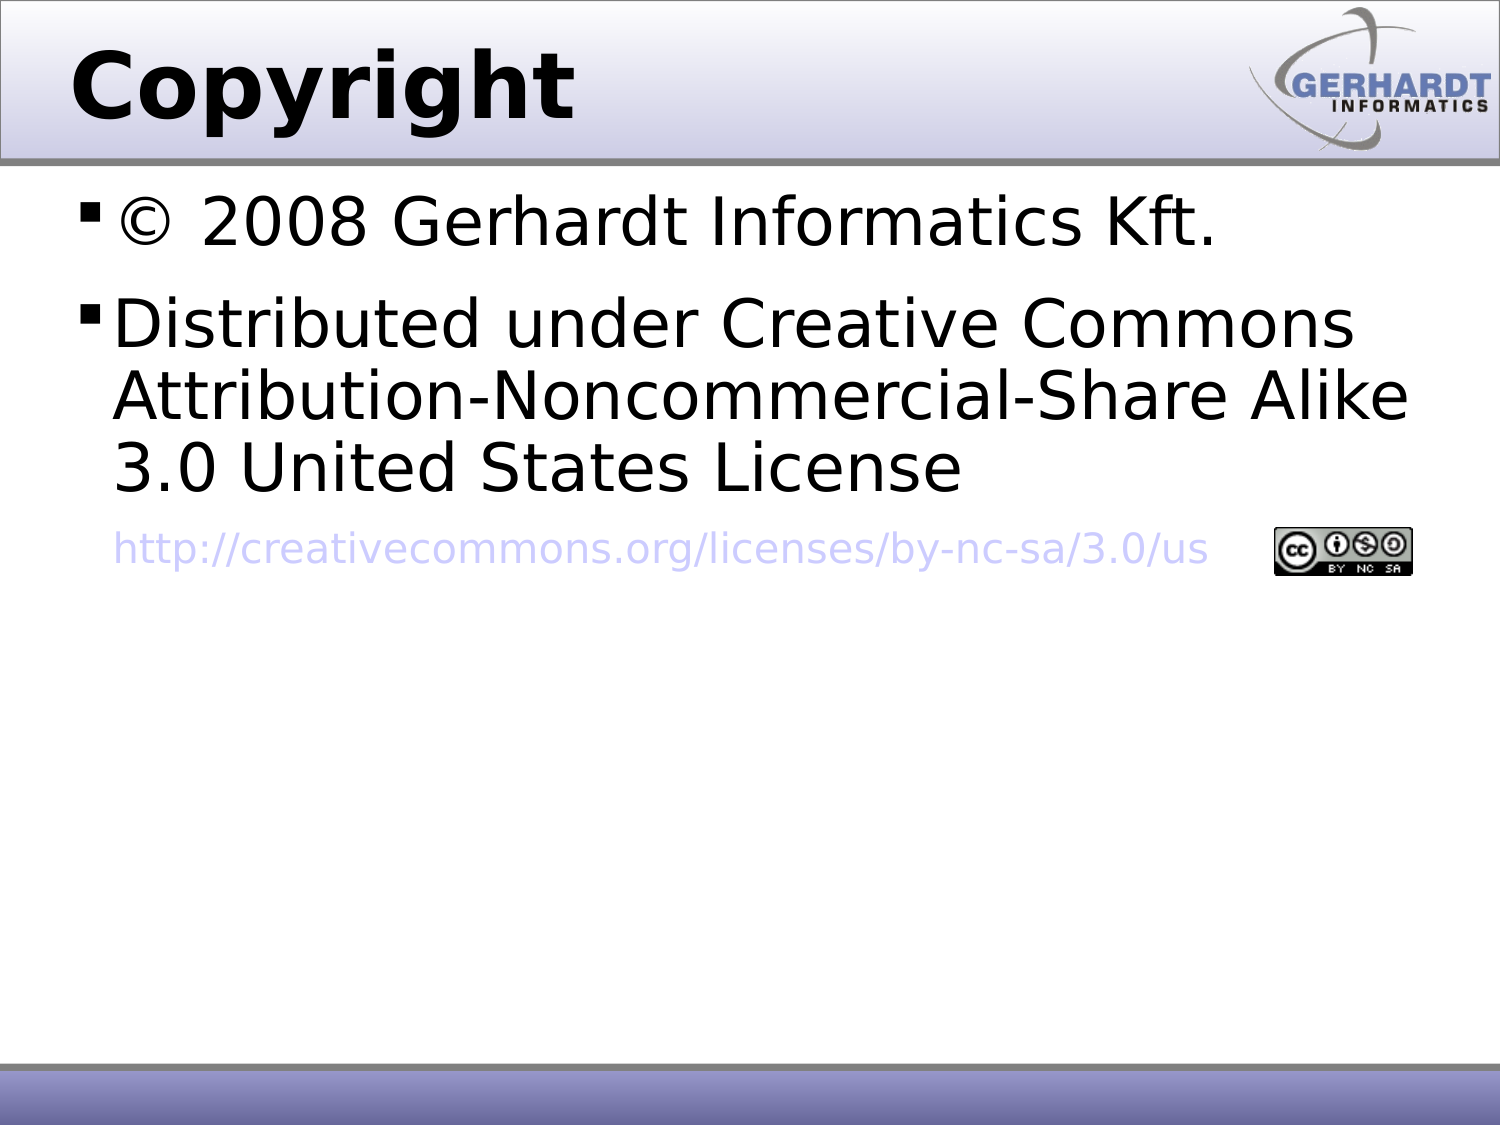

# Copyright
© 2008 Gerhardt Informatics Kft.
Distributed under Creative Commons Attribution-Noncommercial-Share Alike 3.0 United States License
http://creativecommons.org/licenses/by-nc-sa/3.0/us